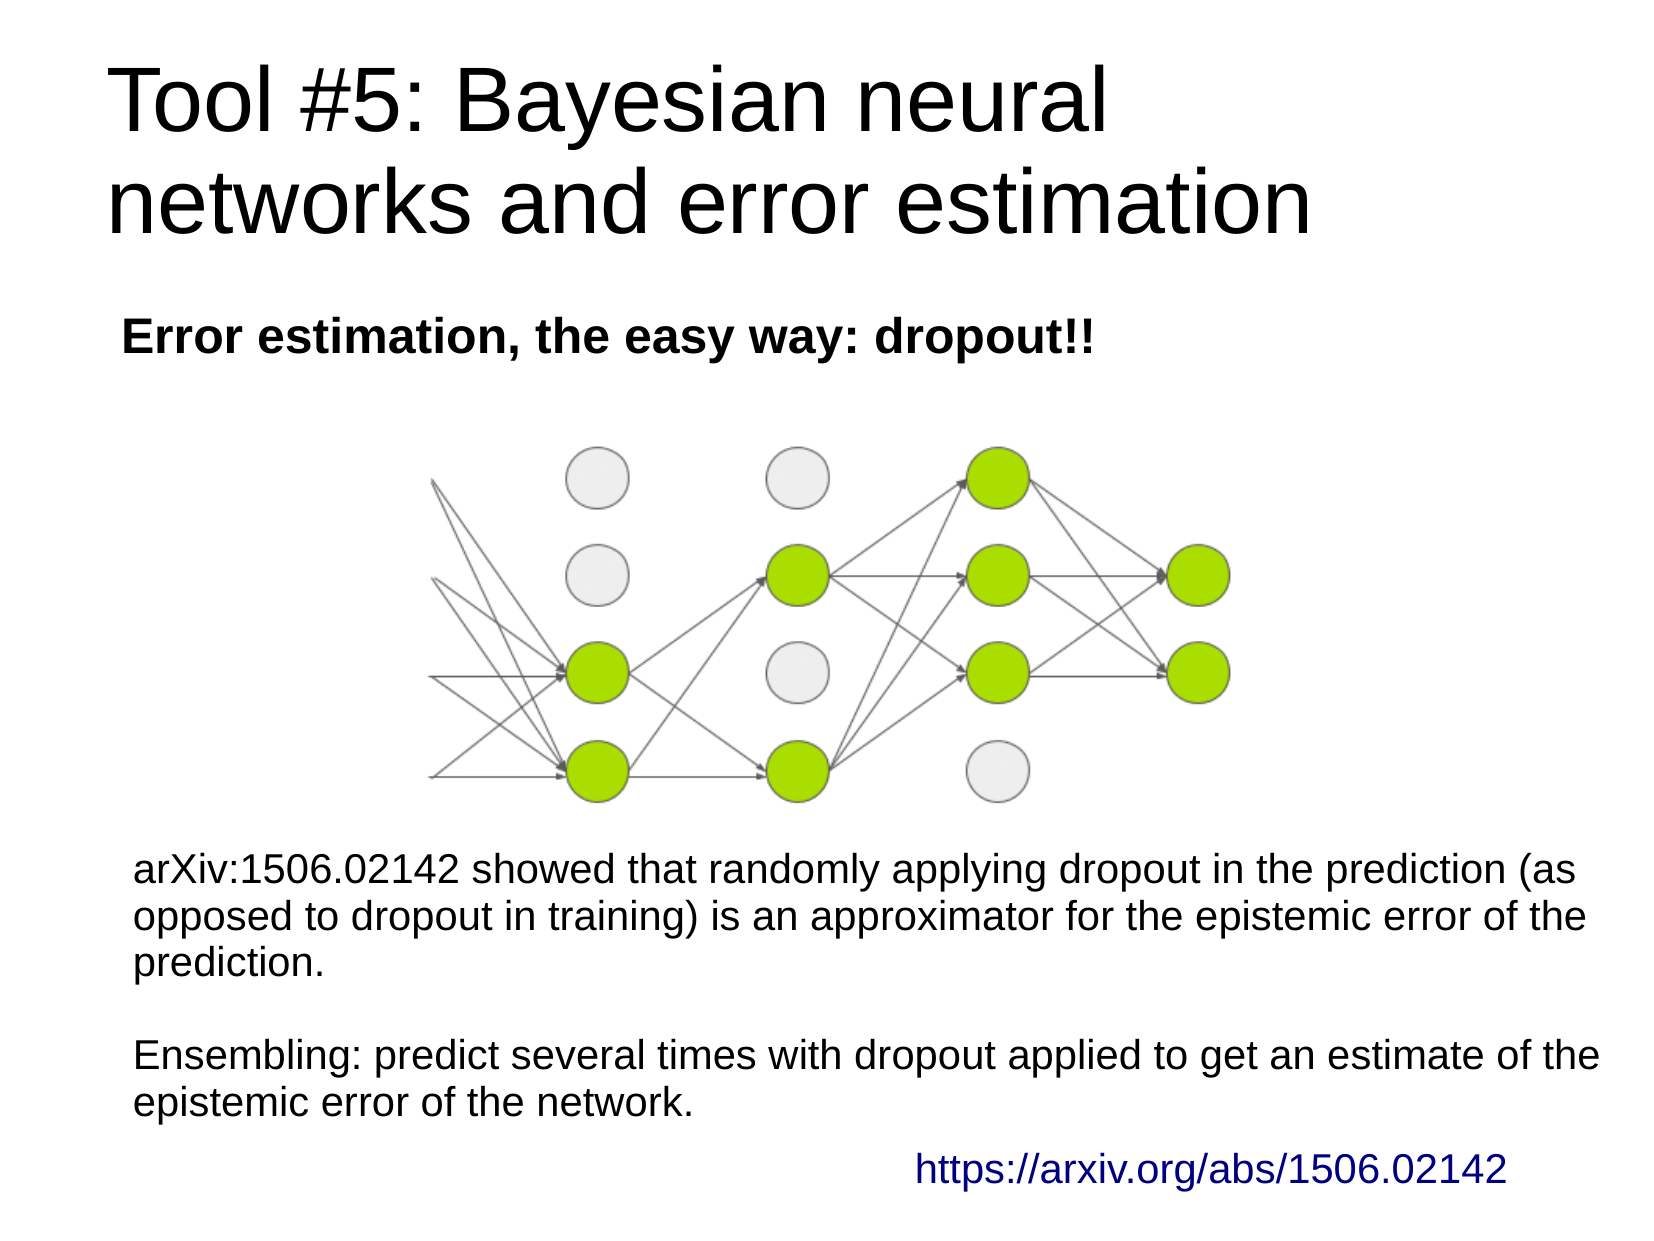

# Tool #5: Bayesian neural networks and error estimation
Error estimation, the easy way: dropout!!
arXiv:1506.02142 showed that randomly applying dropout in the prediction (as opposed to dropout in training) is an approximator for the epistemic error of the prediction.
Ensembling: predict several times with dropout applied to get an estimate of the epistemic error of the network.
https://arxiv.org/abs/1506.02142